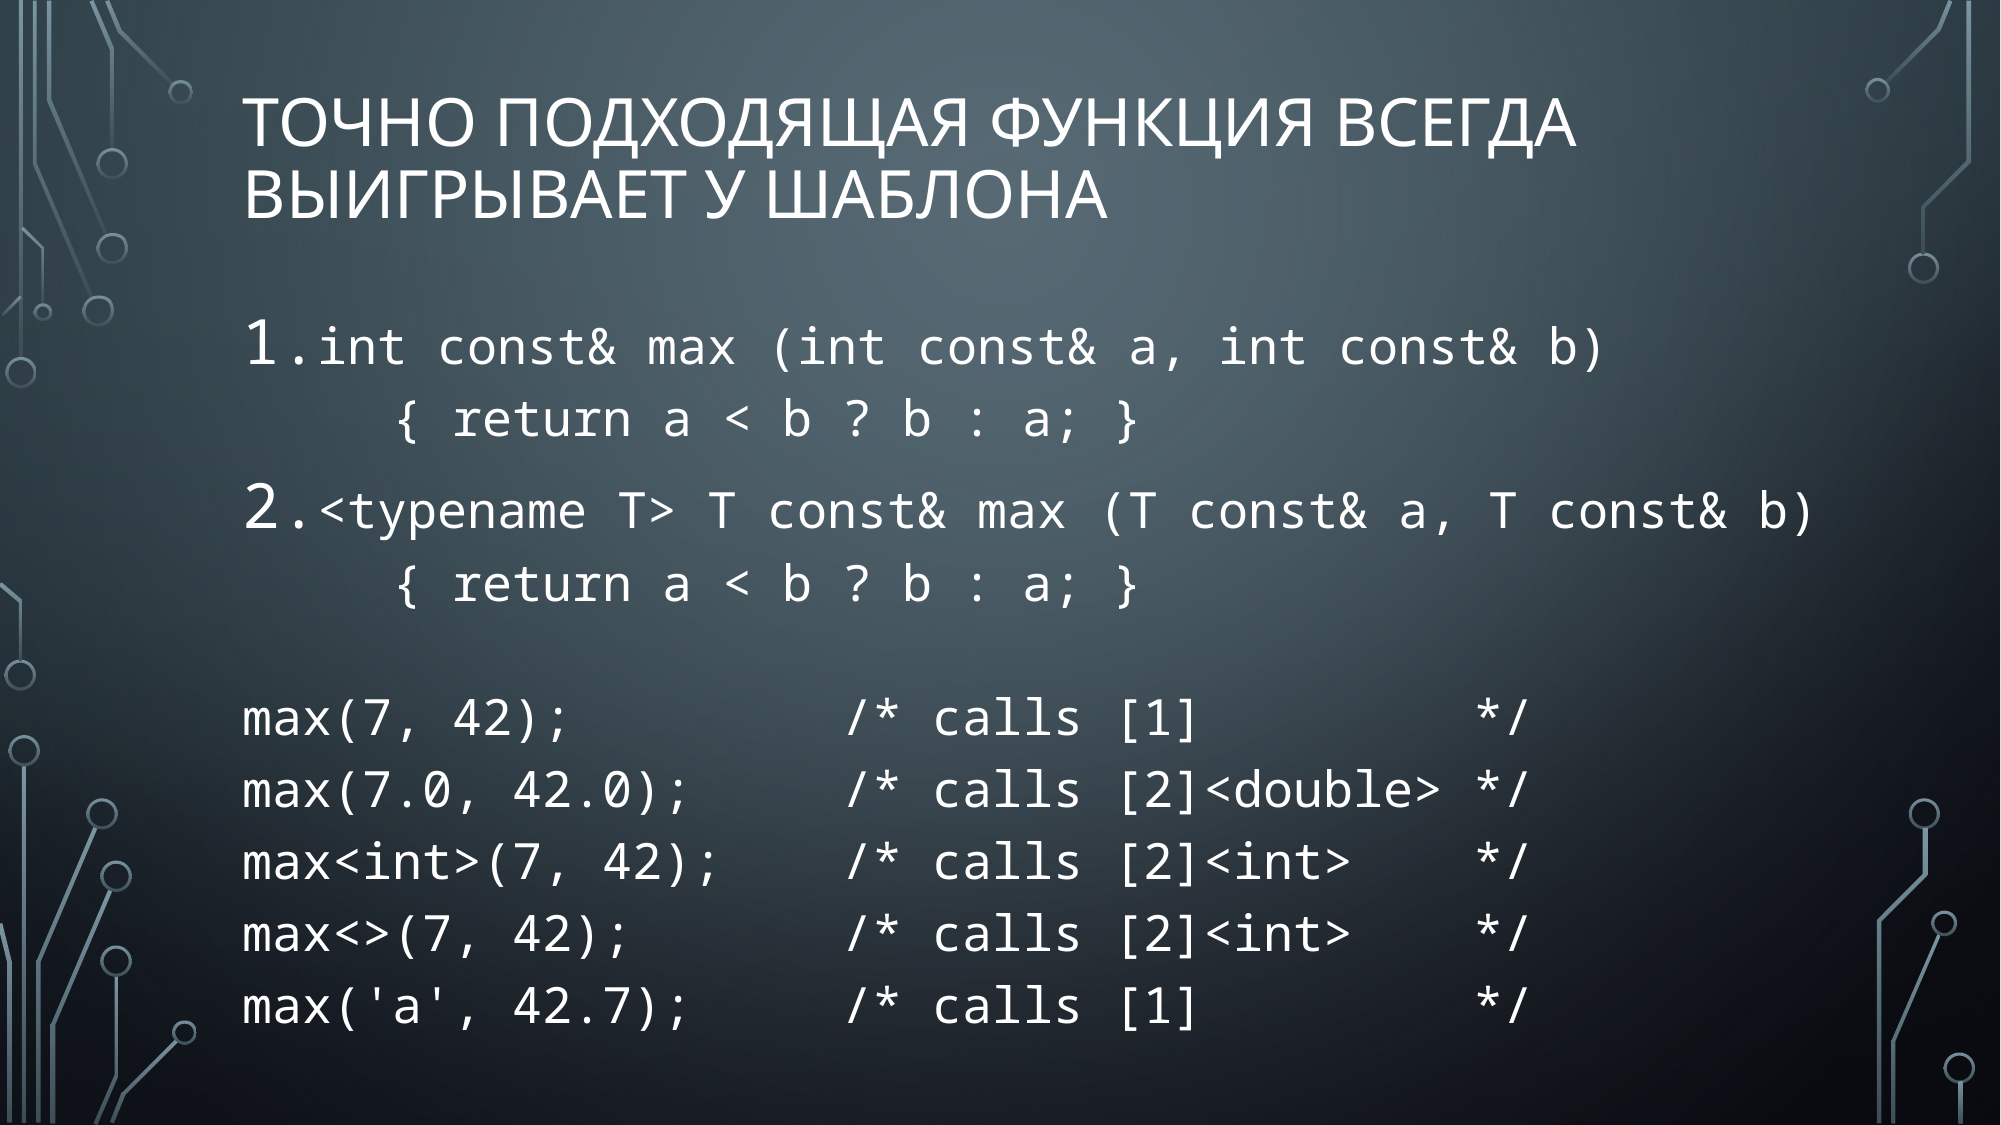

# Точно подходящая Функция всегда выигрывает у шаблона
int const& max (int const& a, int const& b)
{ return a < b ? b : a; }
<typename T> T const& max (T const& a, T const& b)
{ return a < b ? b : a; }
max(7, 42); /* calls [1] */
max(7.0, 42.0); /* calls [2]<double> */
max<int>(7, 42); /* calls [2]<int> */
max<>(7, 42); /* calls [2]<int> */
max('a', 42.7); /* calls [1] */